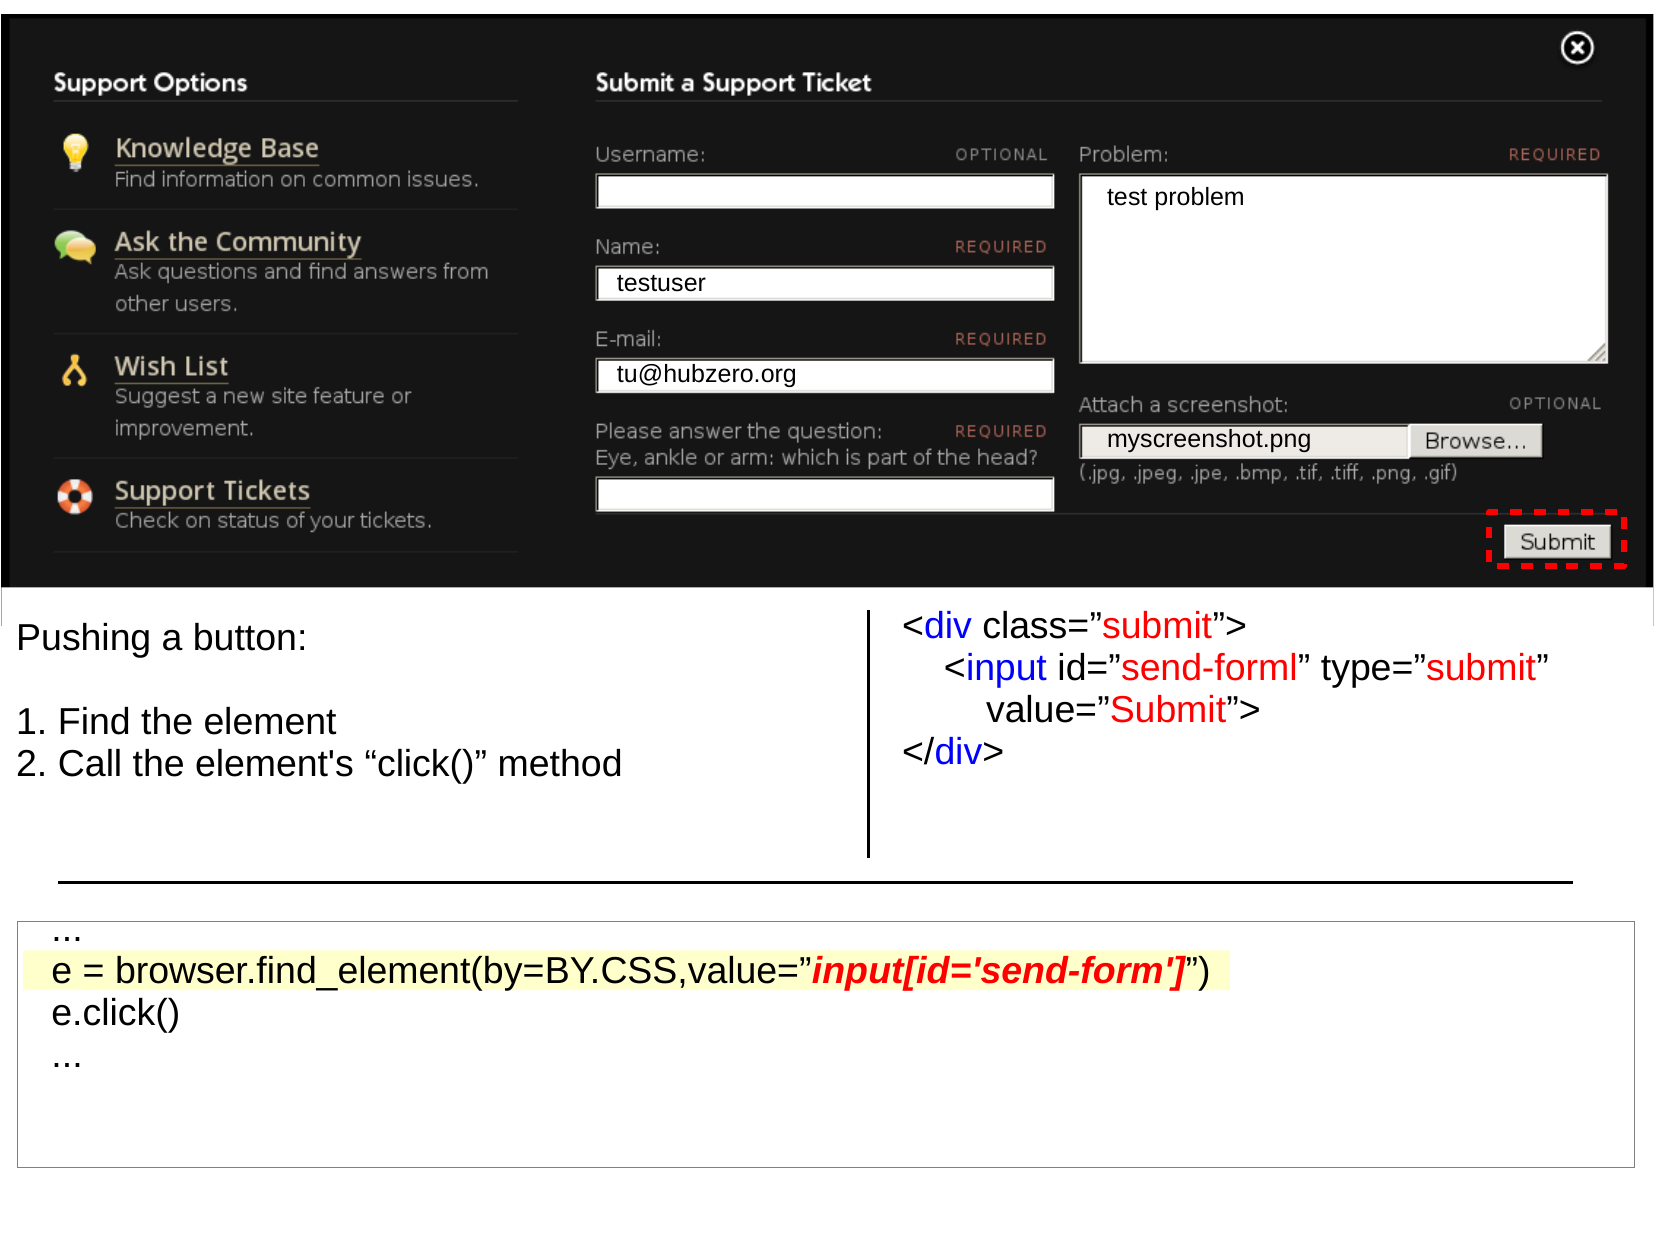

test problem
testuser
tu@hubzero.org
myscreenshot.png
<div class=”submit”>
 <input id=”send-forml” type=”submit”
 value=”Submit”>
</div>
Pushing a button:
1. Find the element
2. Call the element's “click()” method
...
e = browser.find_element(by=BY.CSS,value=”input[id='send-form']”)
e.click()
...